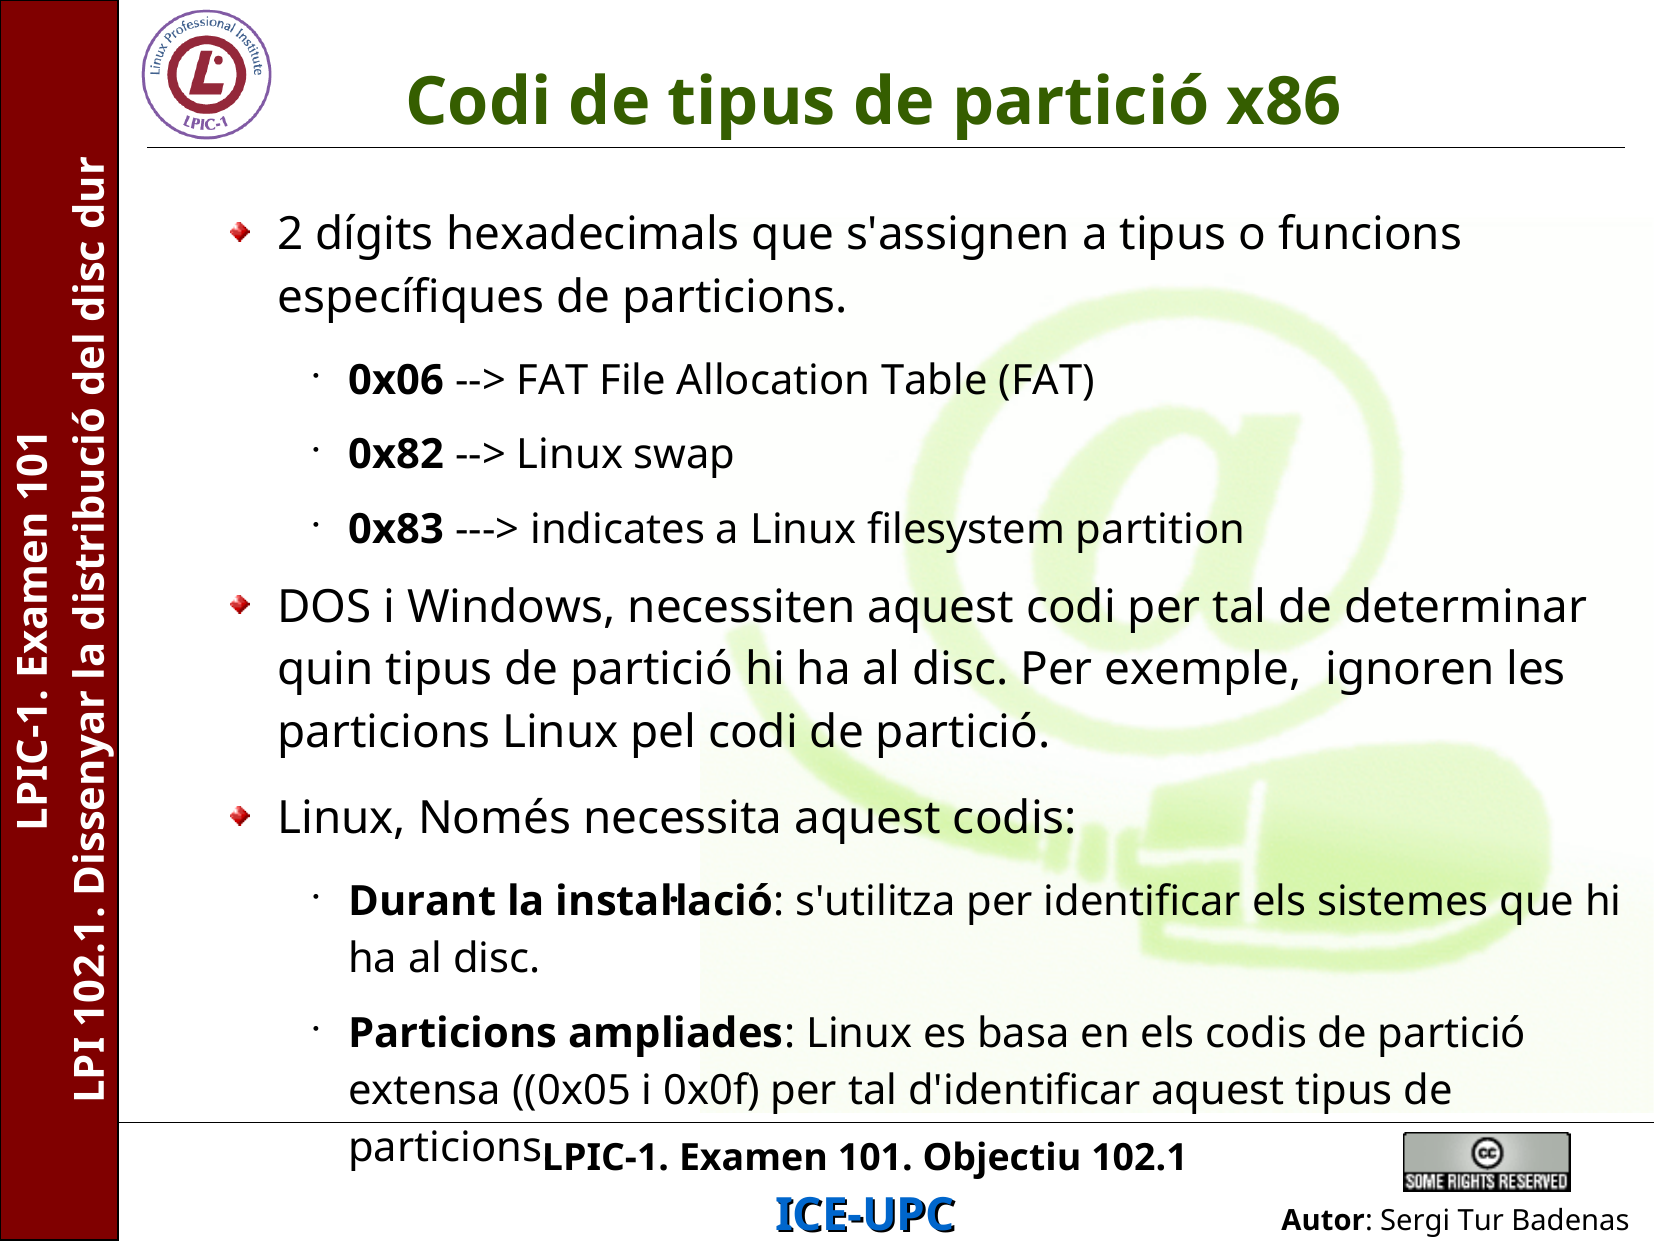

# Codi de tipus de partició x86
2 dígits hexadecimals que s'assignen a tipus o funcions específiques de particions.
0x06 --> FAT File Allocation Table (FAT)
0x82 --> Linux swap
0x83 ---> indicates a Linux filesystem partition
DOS i Windows, necessiten aquest codi per tal de determinar quin tipus de partició hi ha al disc. Per exemple, ignoren les particions Linux pel codi de partició.
Linux, Només necessita aquest codis:
Durant la instal·lació: s'utilitza per identificar els sistemes que hi ha al disc.
Particions ampliades: Linux es basa en els codis de partició extensa ((0x05 i 0x0f) per tal d'identificar aquest tipus de particions.